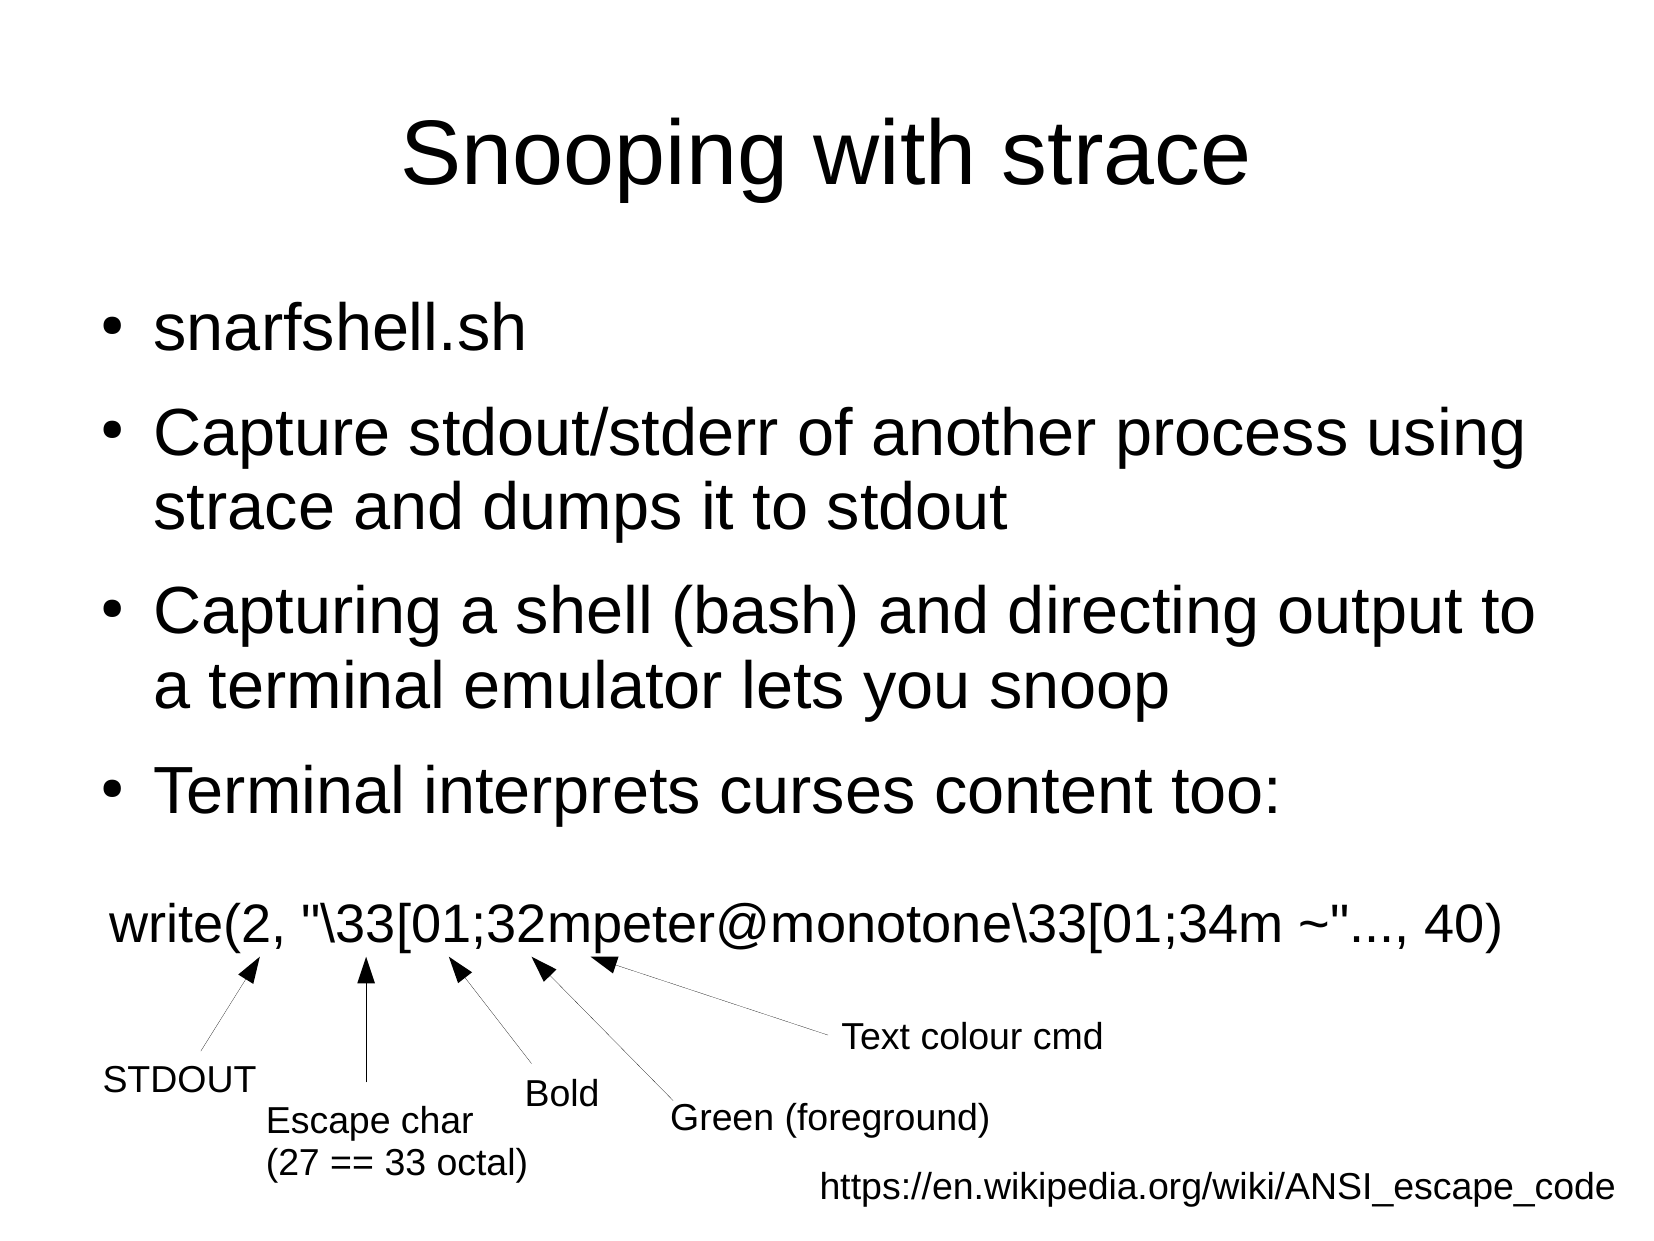

# Snooping with strace
snarfshell.sh
Capture stdout/stderr of another process using strace and dumps it to stdout
Capturing a shell (bash) and directing output to a terminal emulator lets you snoop
Terminal interprets curses content too:
write(2, "\33[01;32mpeter@monotone\33[01;34m ~"..., 40)
Text colour cmd
STDOUT
Bold
Green (foreground)
Escape char
(27 == 33 octal)
https://en.wikipedia.org/wiki/ANSI_escape_code